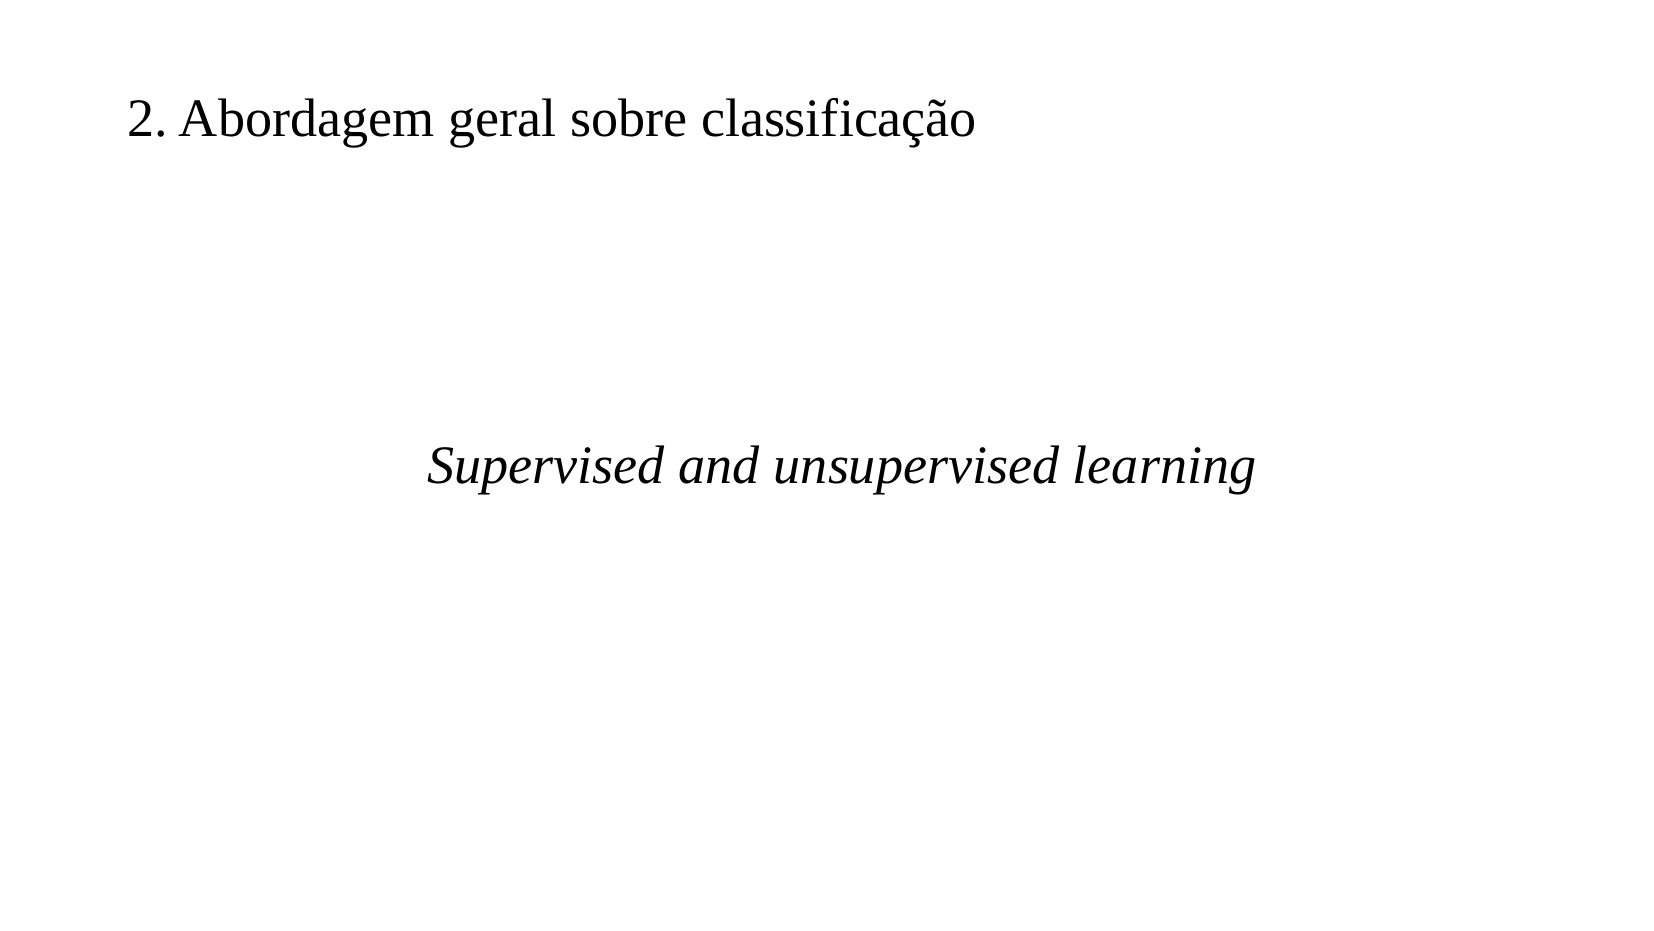

2. Abordagem geral sobre classificação
Supervised and unsupervised learning